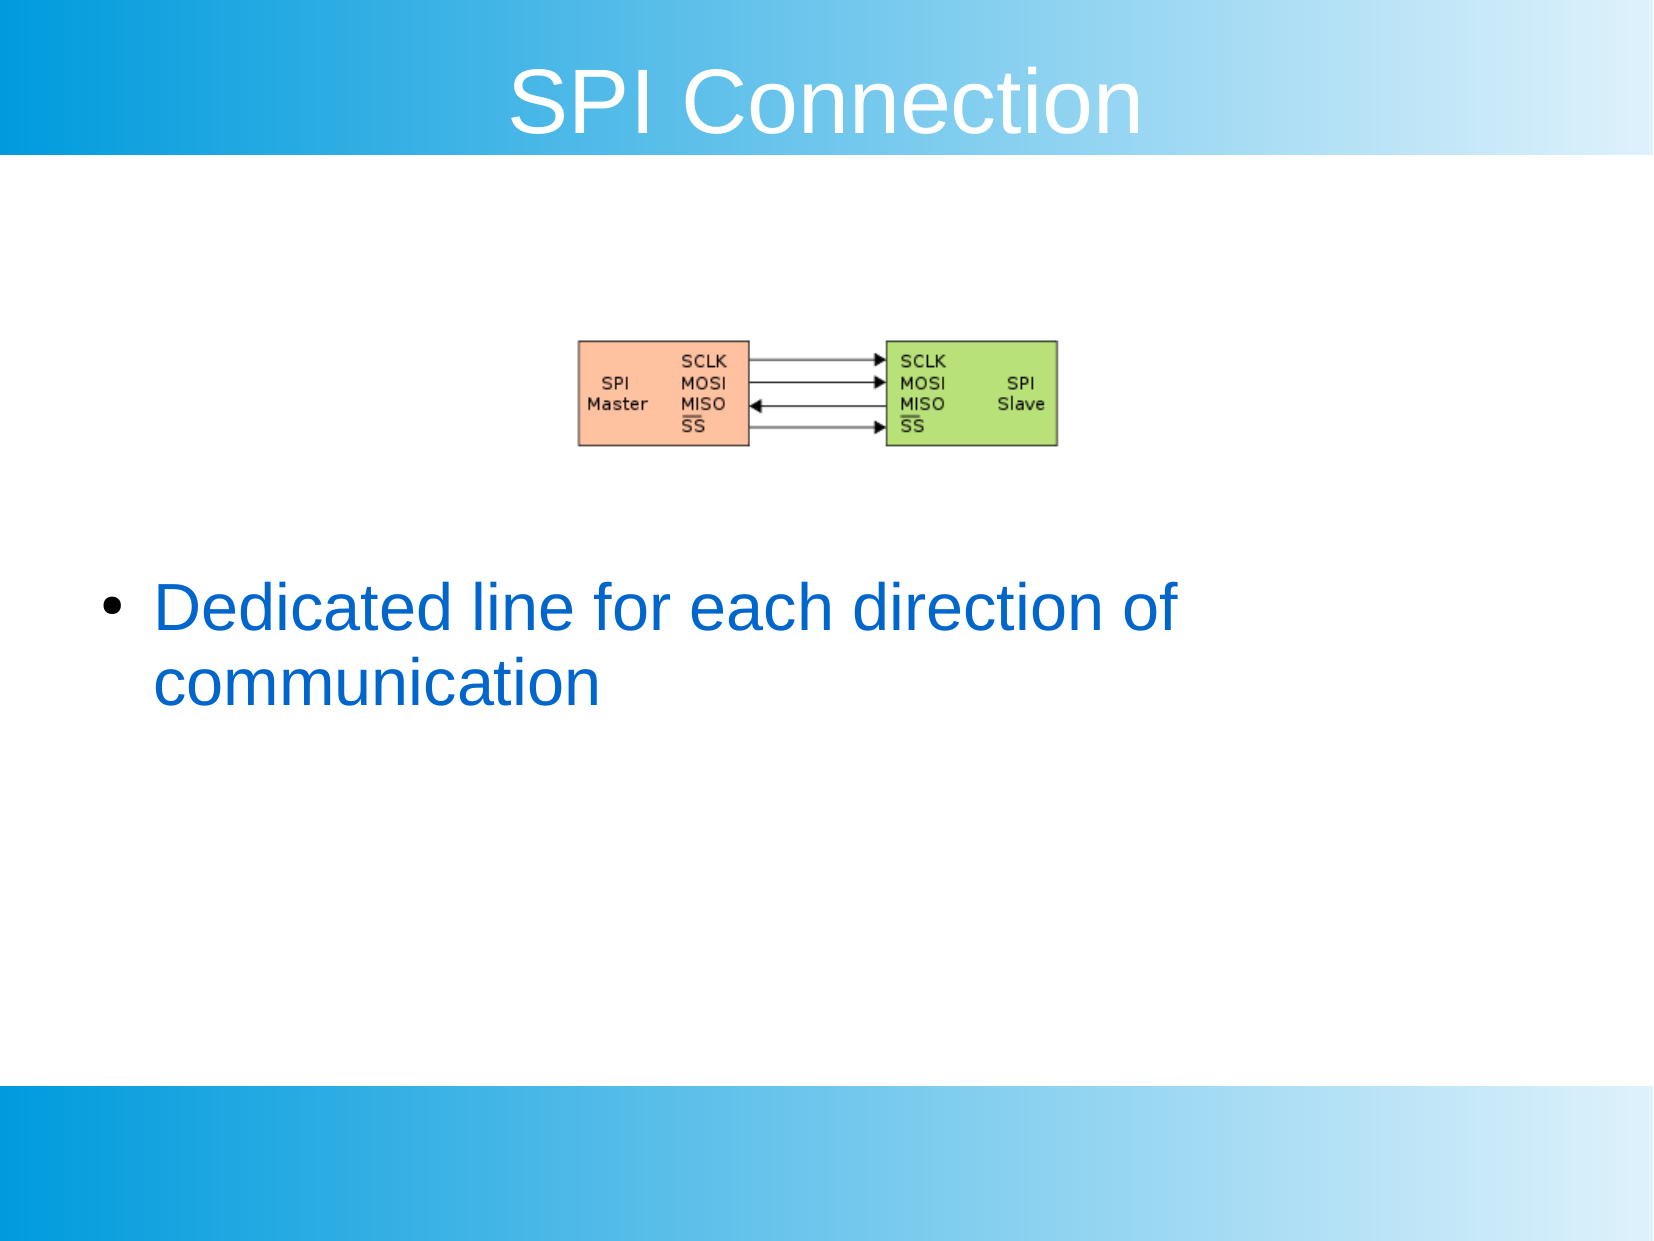

# SPI Connection
Dedicated line for each direction of communication